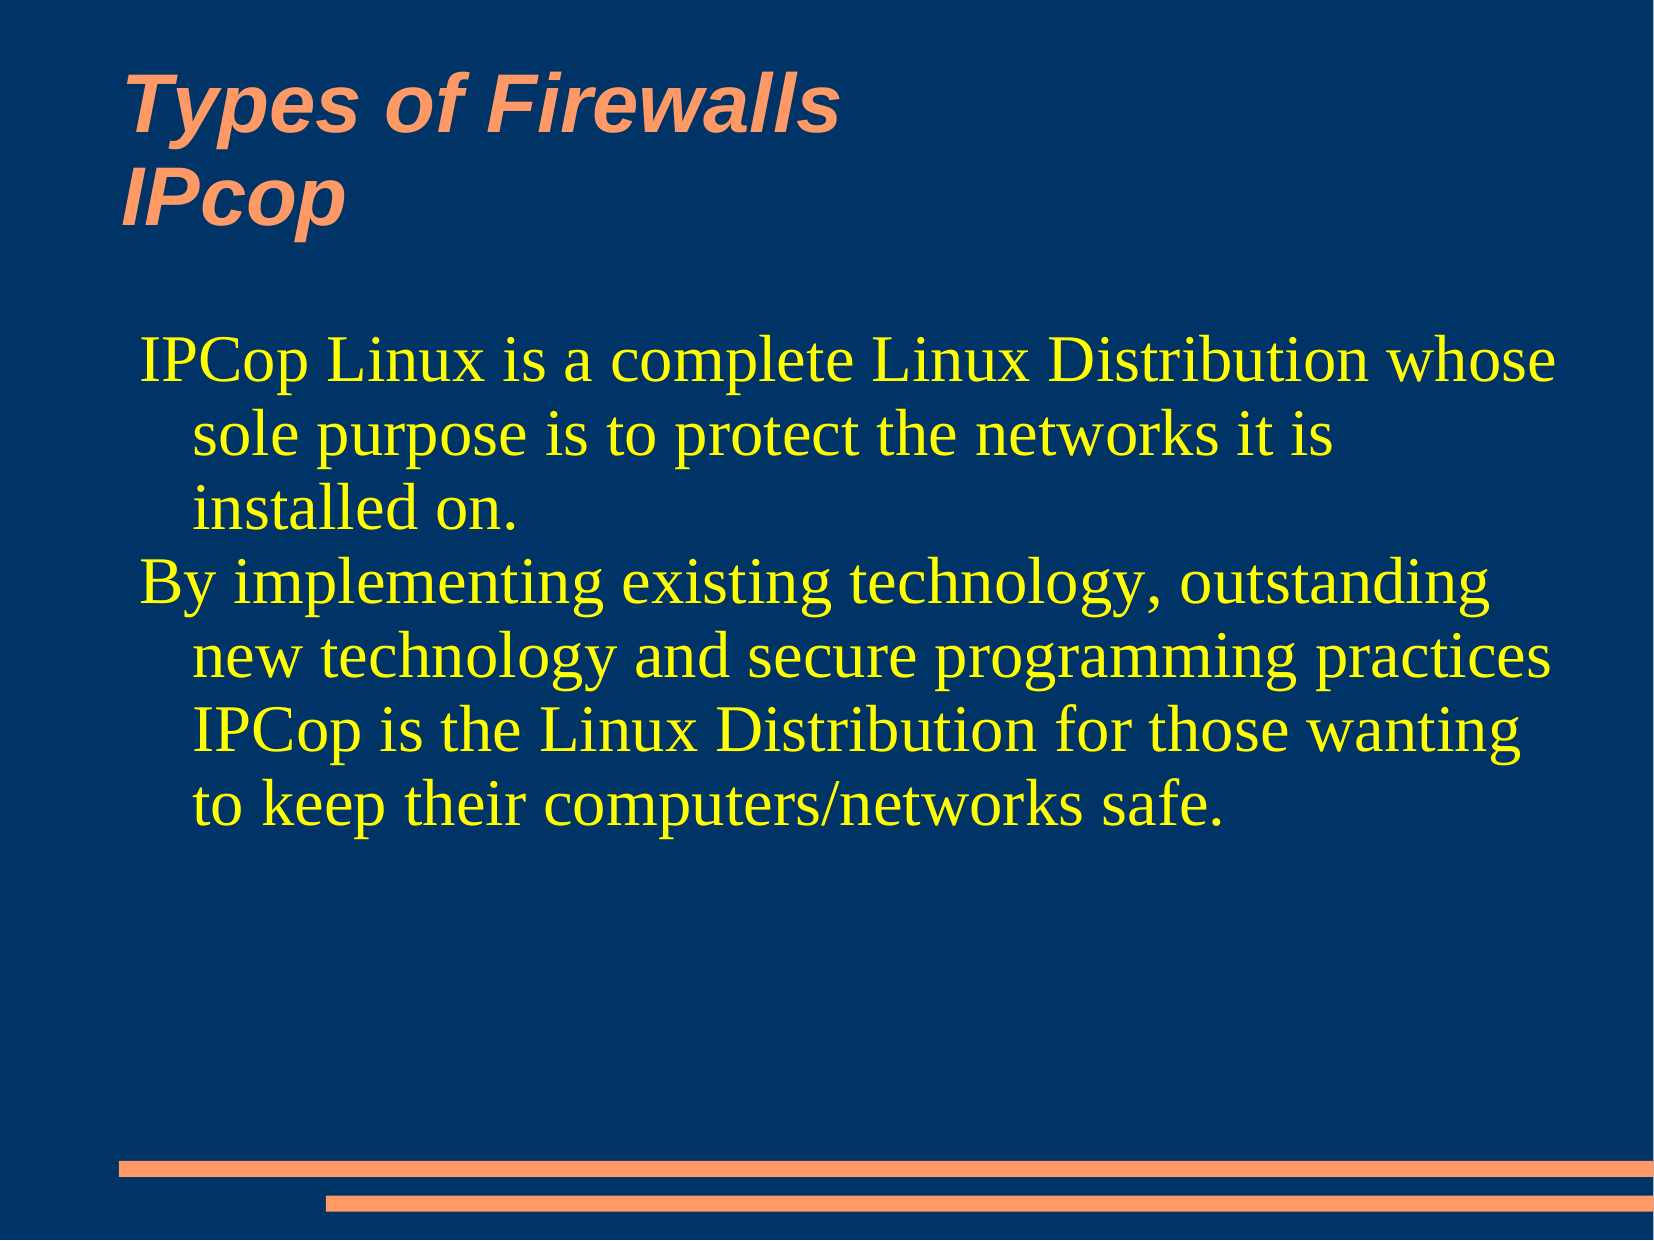

# Types of Firewalls IPcop
IPCop Linux is a complete Linux Distribution whose sole purpose is to protect the networks it is installed on.
By implementing existing technology, outstanding new technology and secure programming practices IPCop is the Linux Distribution for those wanting to keep their computers/networks safe.